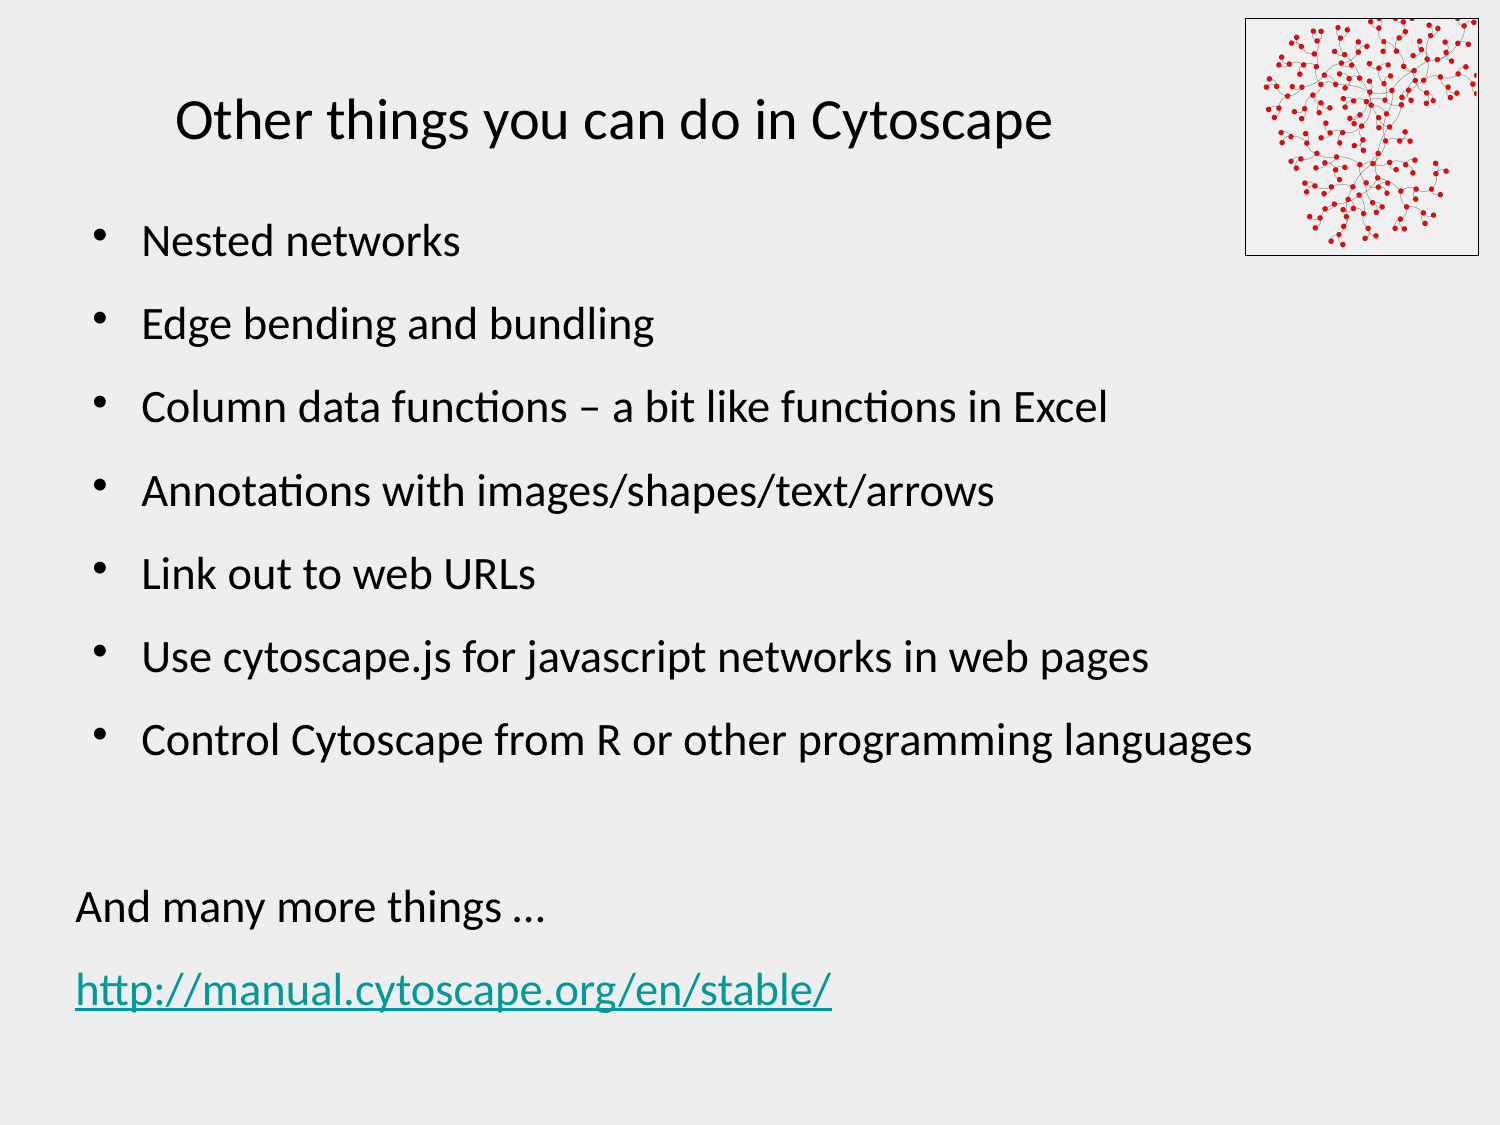

Other things you can do in Cytoscape
Nested networks
Edge bending and bundling
Column data functions – a bit like functions in Excel
Annotations with images/shapes/text/arrows
Link out to web URLs
Use cytoscape.js for javascript networks in web pages
Control Cytoscape from R or other programming languages
And many more things …
http://manual.cytoscape.org/en/stable/